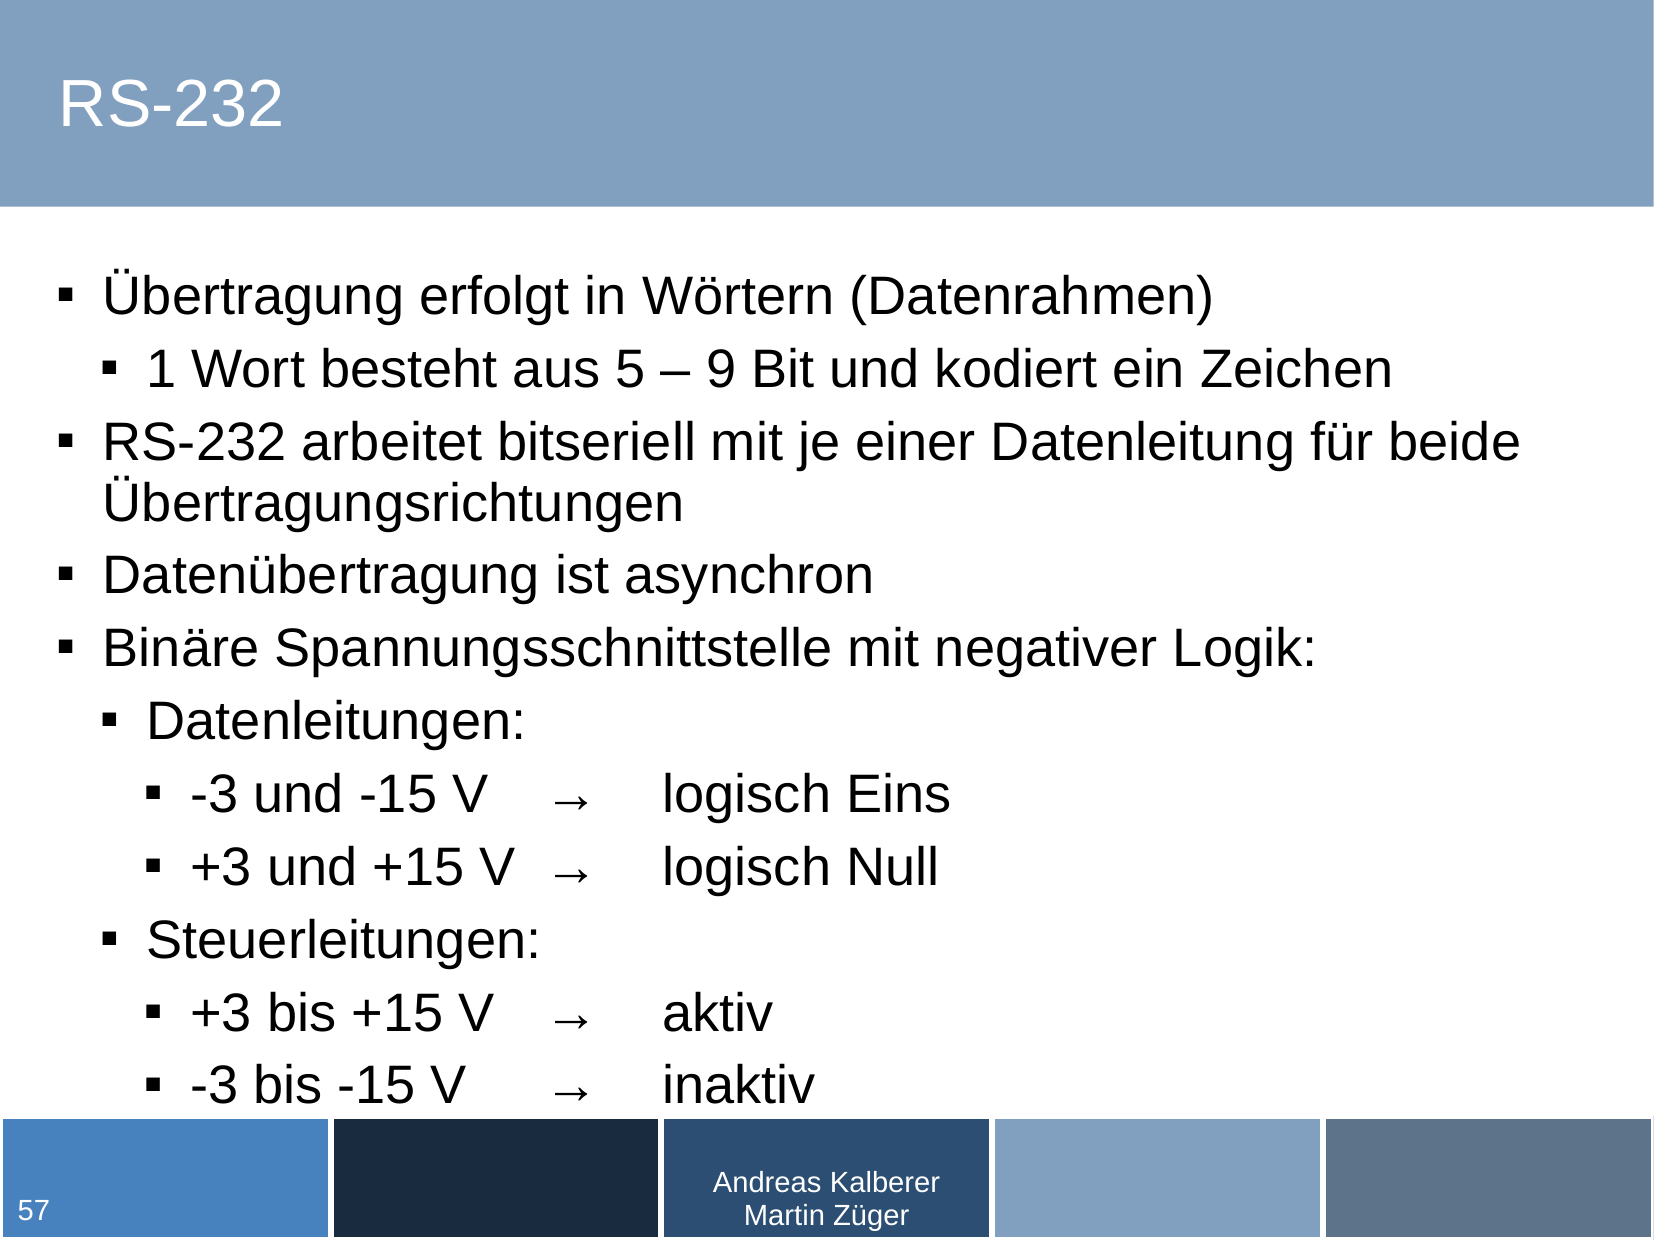

# RS-232
Übertragung erfolgt in Wörtern (Datenrahmen)
1 Wort besteht aus 5 – 9 Bit und kodiert ein Zeichen
RS-232 arbeitet bitseriell mit je einer Datenleitung für beide Übertragungsrichtungen
Datenübertragung ist asynchron
Binäre Spannungsschnittstelle mit negativer Logik:
Datenleitungen:
-3 und -15 V	→		logisch Eins
+3 und +15 V	→		logisch Null
Steuerleitungen:
+3 bis +15 V	→		aktiv
-3 bis -15 V		→		inaktiv
LibreOffice Productivity Suite
57